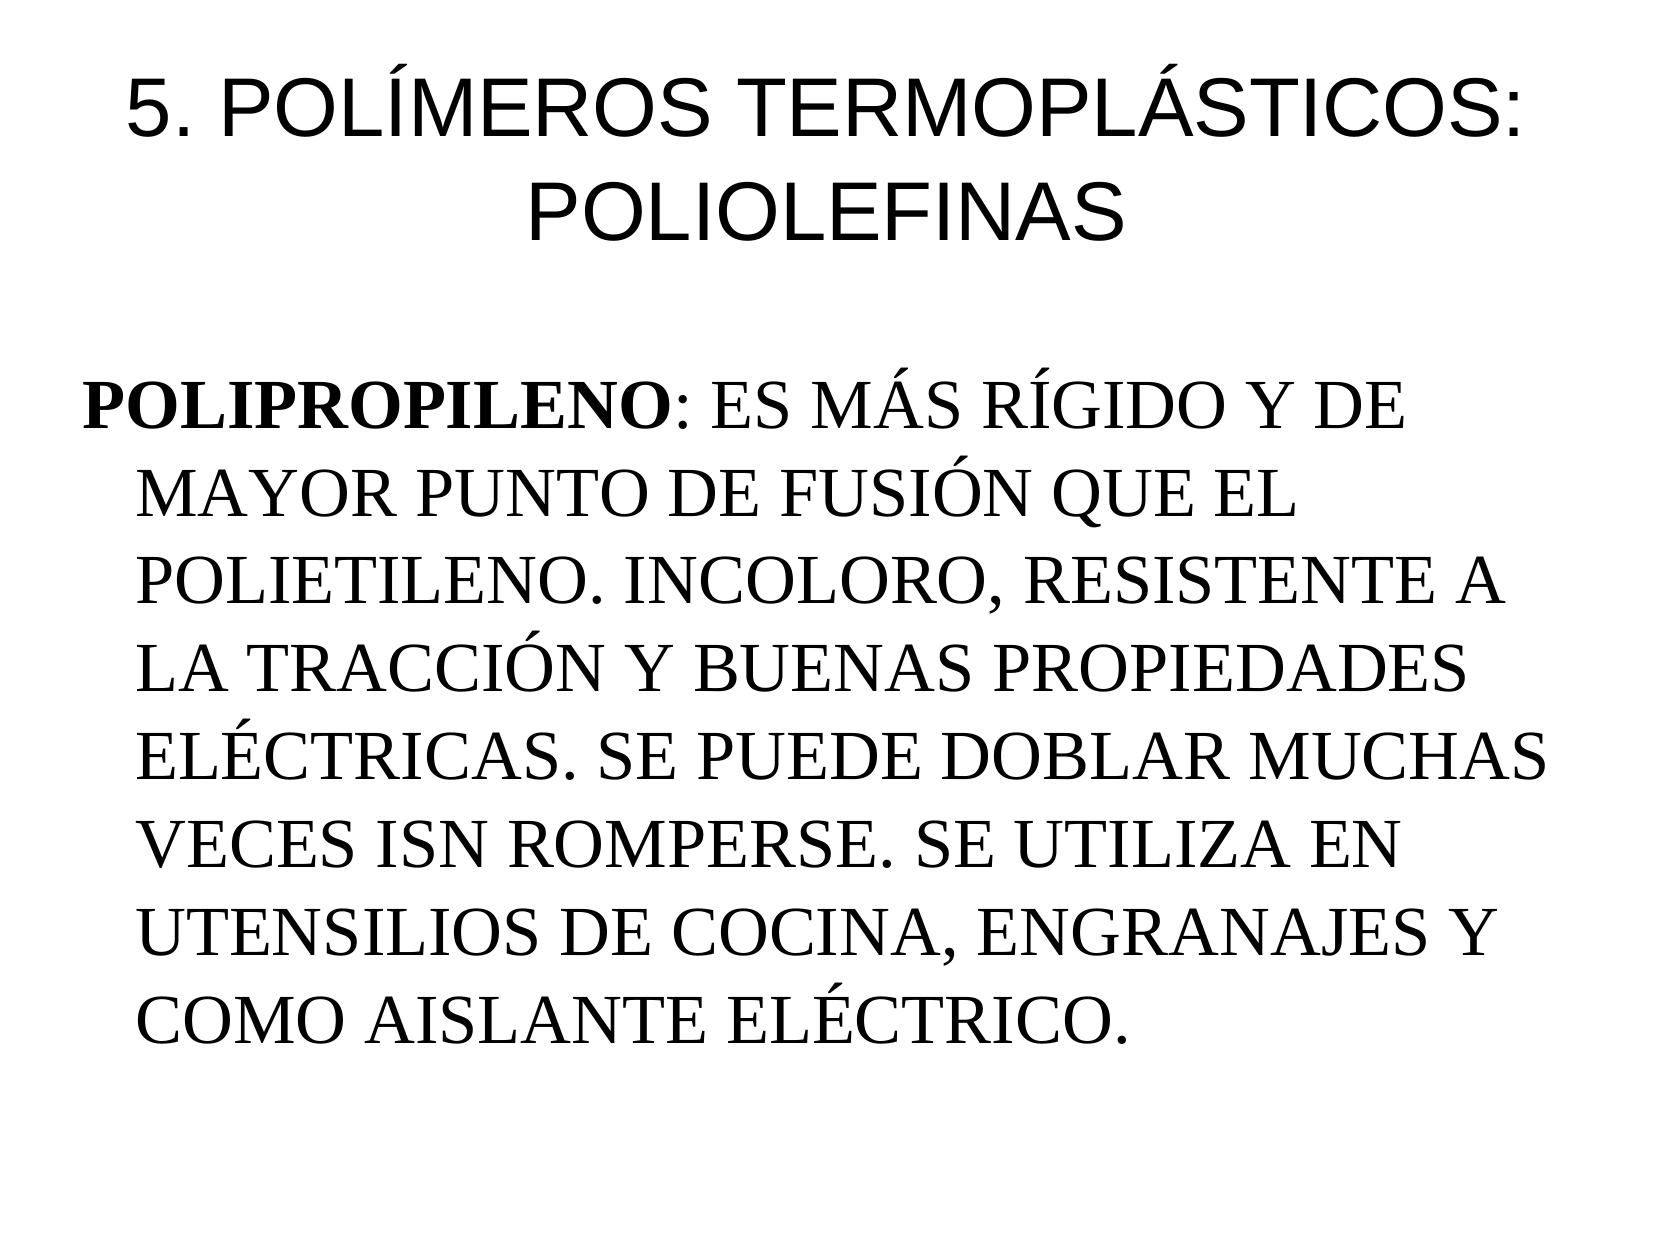

# 5. POLÍMEROS TERMOPLÁSTICOS: POLIOLEFINAS
POLIPROPILENO: ES MÁS RÍGIDO Y DE MAYOR PUNTO DE FUSIÓN QUE EL POLIETILENO. INCOLORO, RESISTENTE A LA TRACCIÓN Y BUENAS PROPIEDADES ELÉCTRICAS. SE PUEDE DOBLAR MUCHAS VECES ISN ROMPERSE. SE UTILIZA EN UTENSILIOS DE COCINA, ENGRANAJES Y COMO AISLANTE ELÉCTRICO.